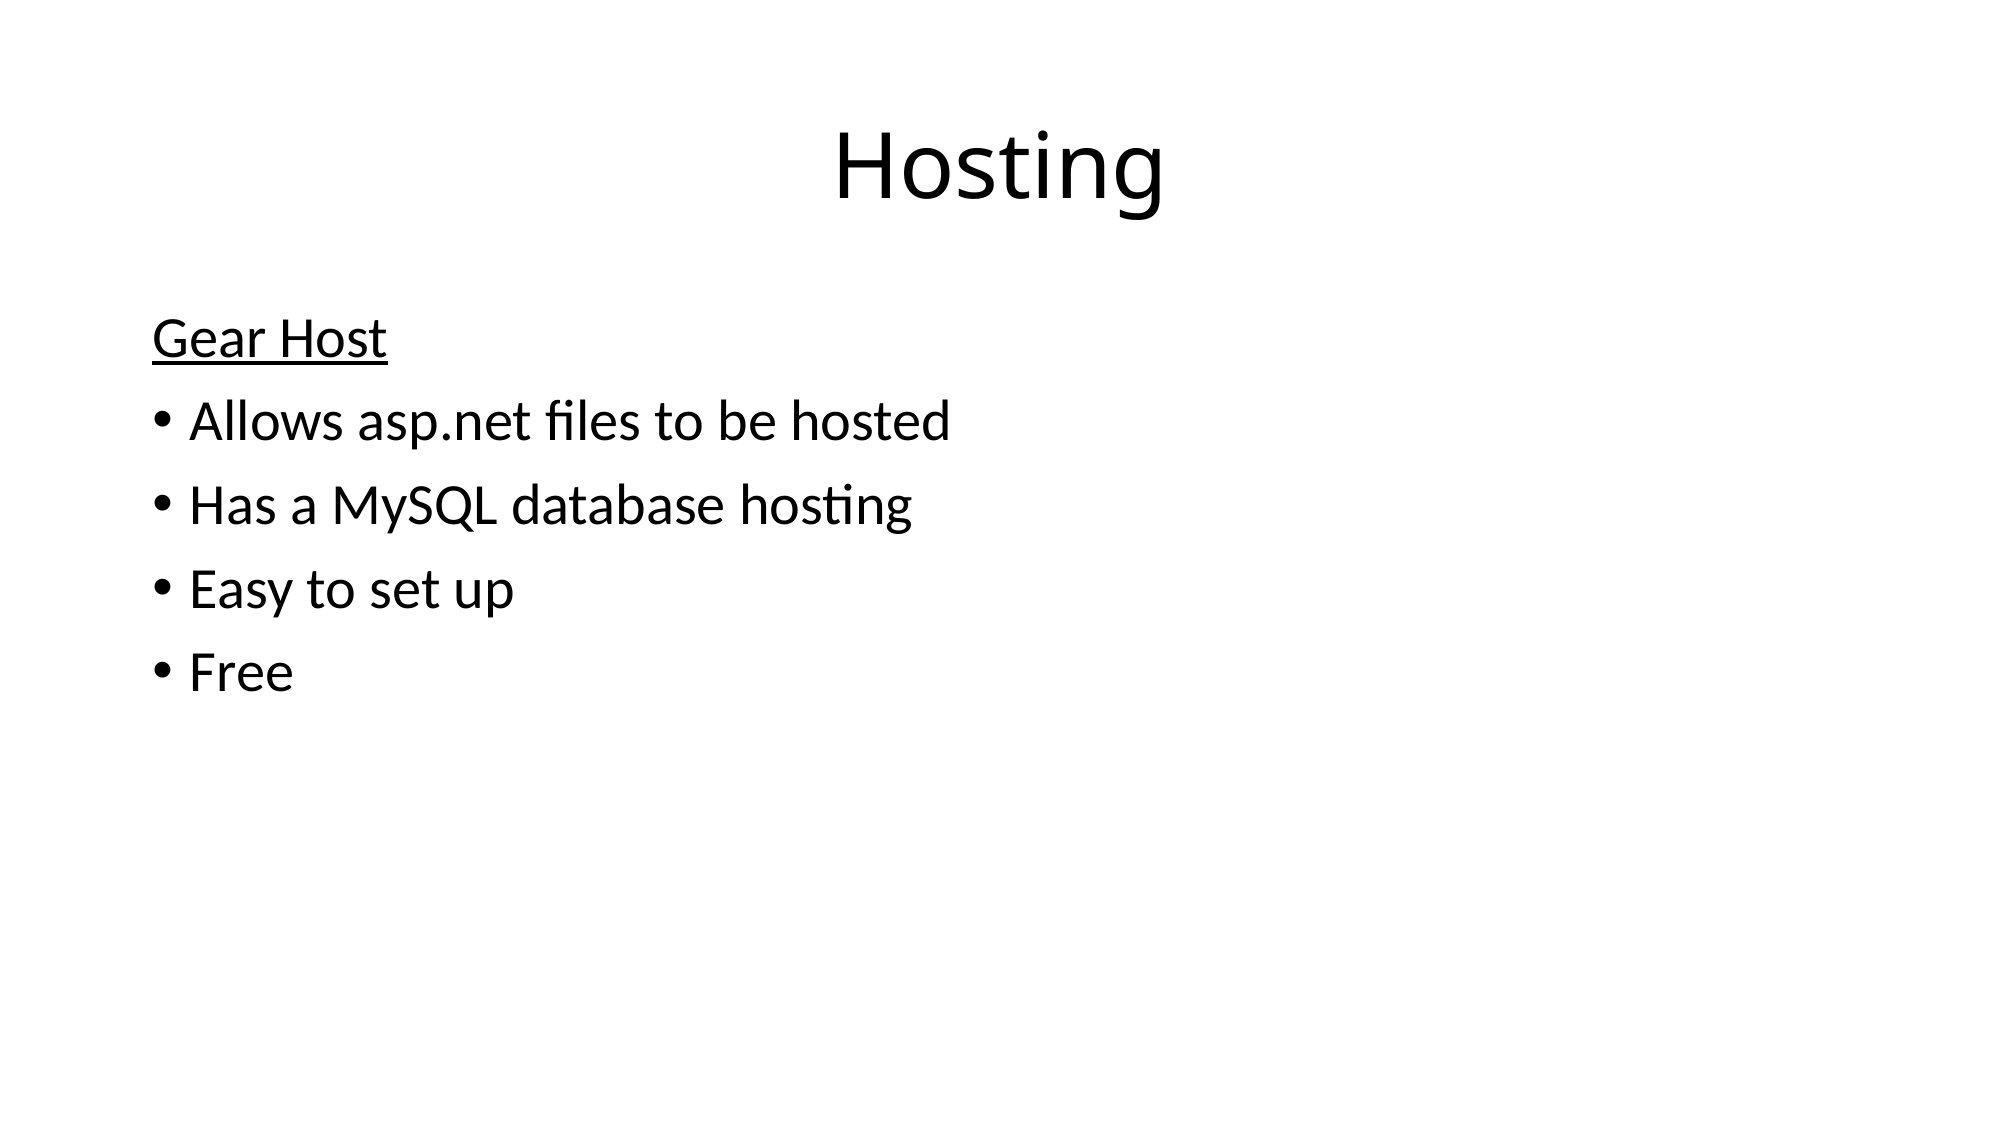

# Hosting
Gear Host
Allows asp.net files to be hosted
Has a MySQL database hosting
Easy to set up
Free